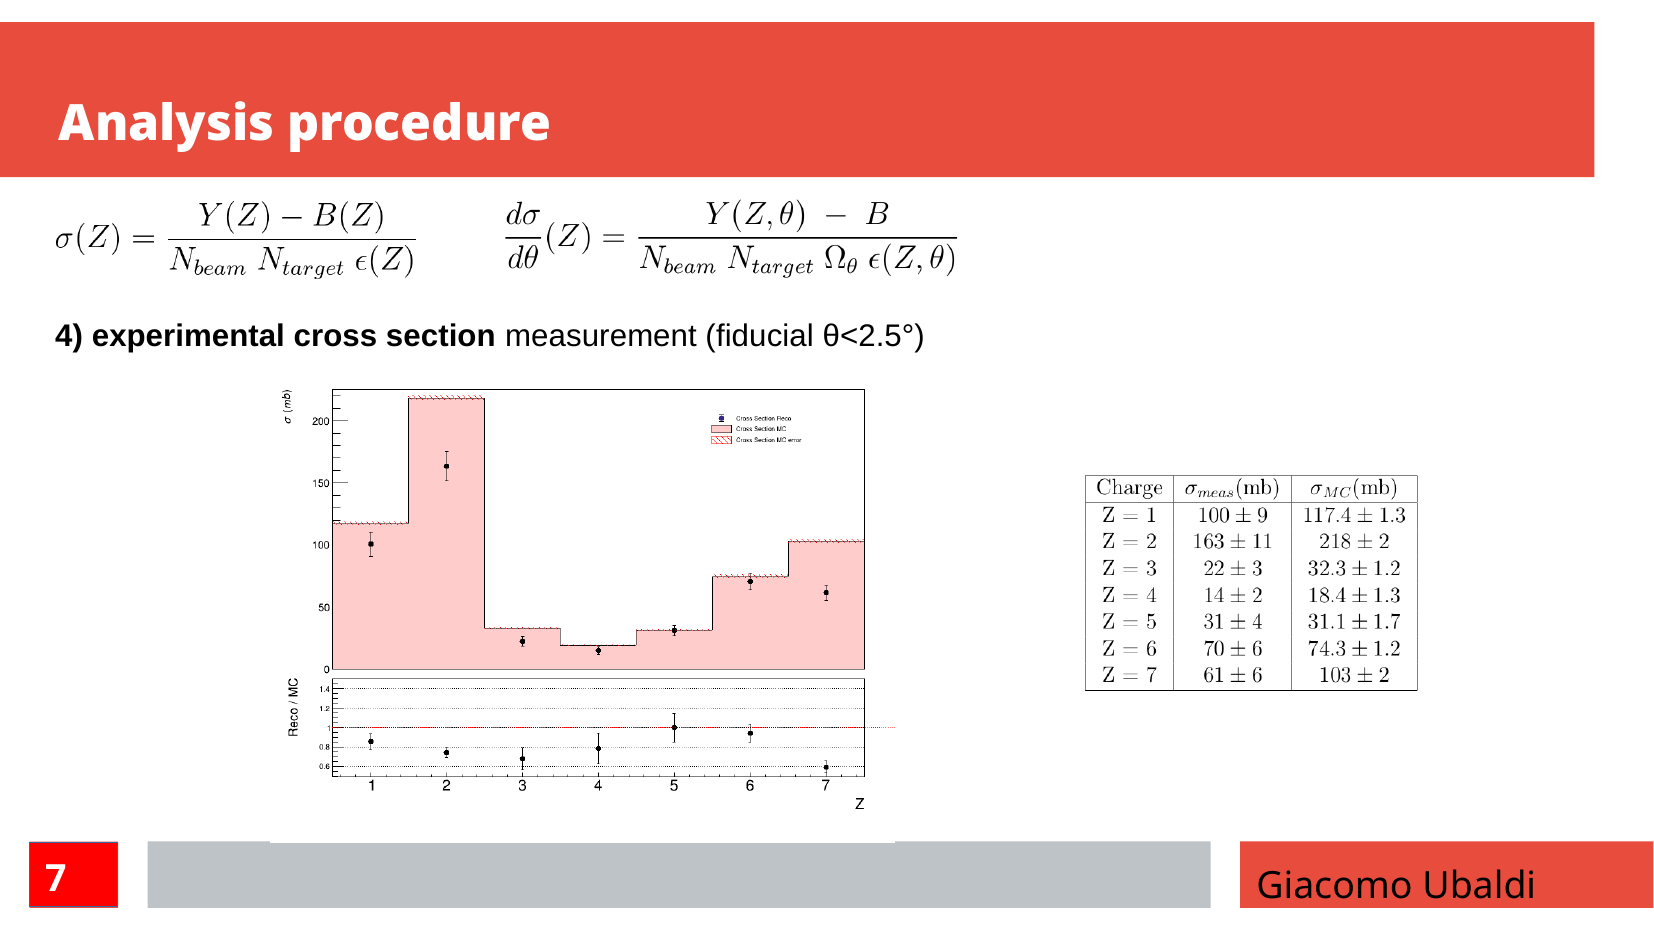

# Analysis procedure
4) experimental cross section measurement (fiducial θ<2.5°)
18
7
Giacomo Ubaldi